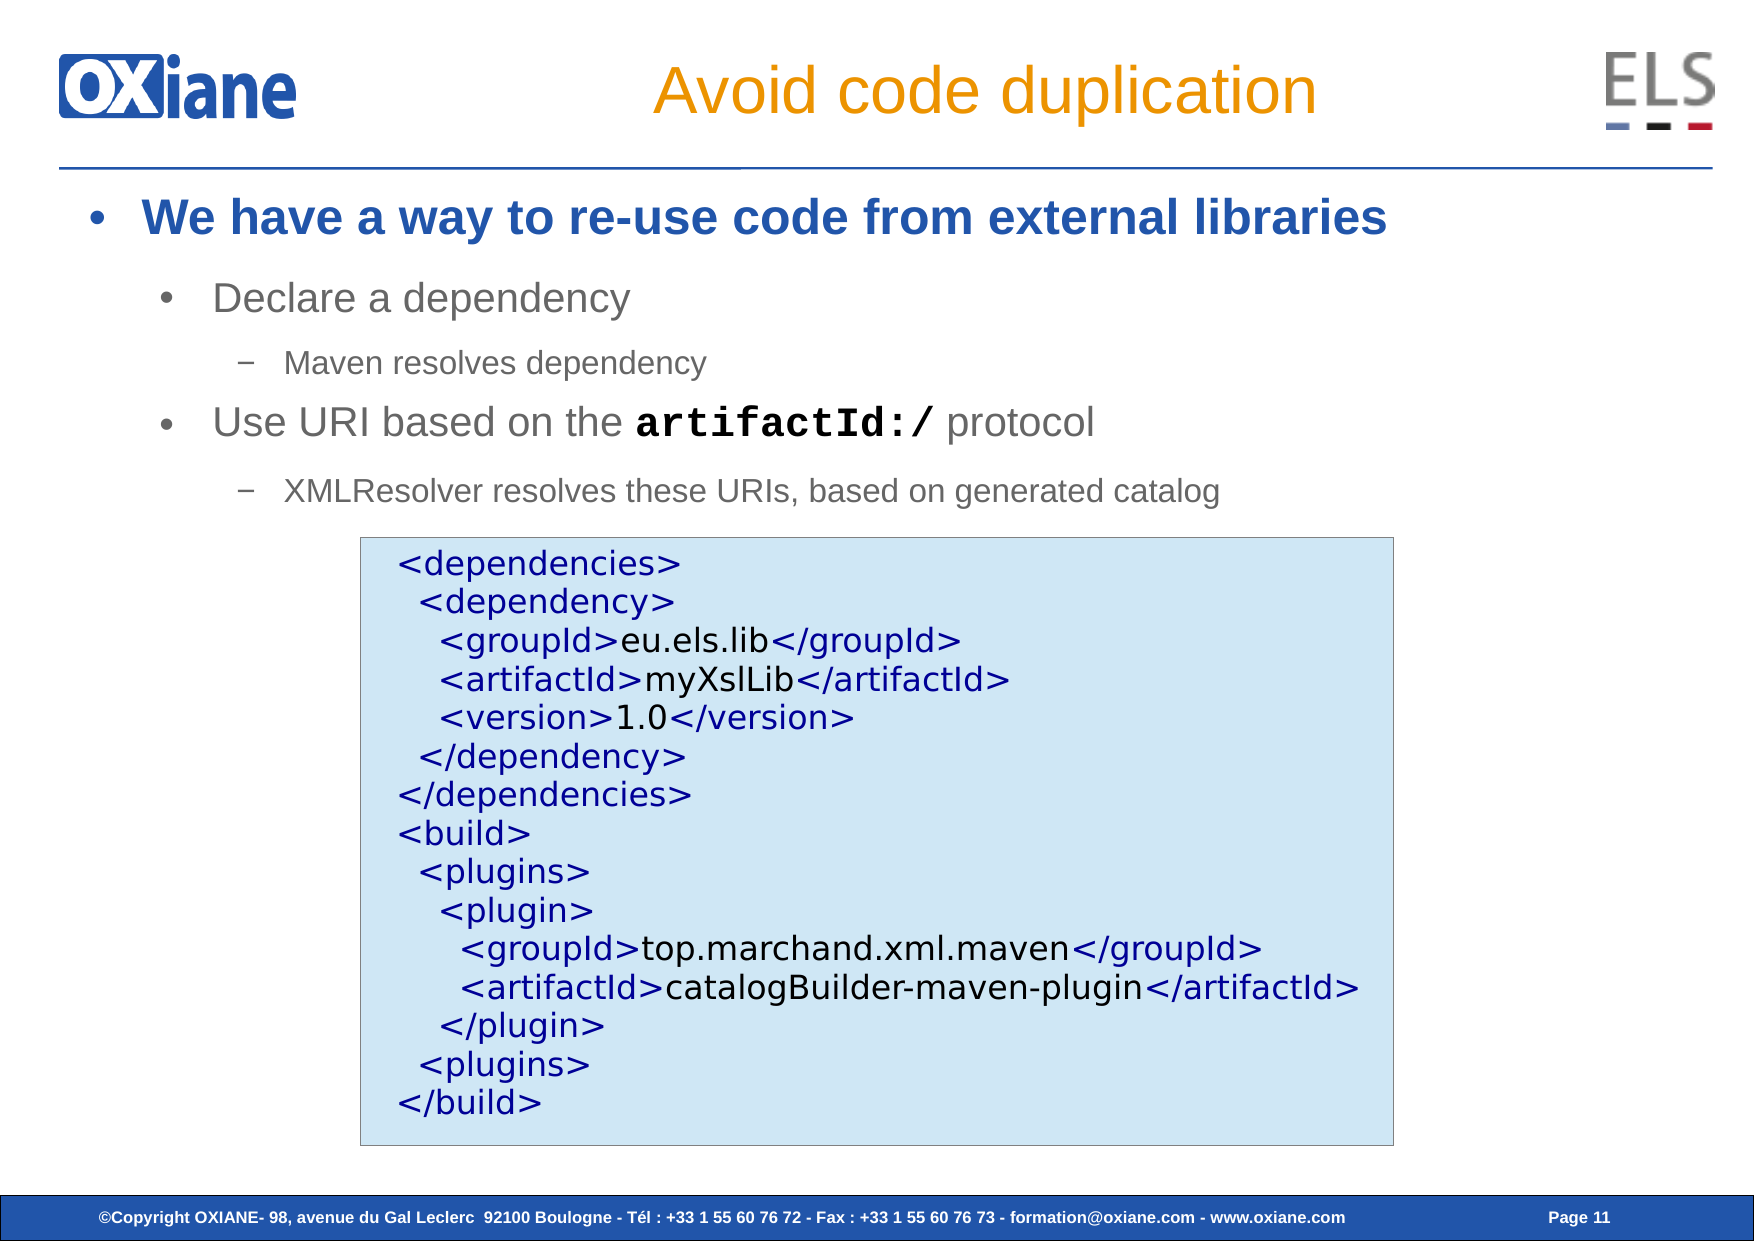

# Avoid code duplication
We have a way to re-use code from external libraries
Declare a dependency
Maven resolves dependency
Use URI based on the artifactId:/ protocol
XMLResolver resolves these URIs, based on generated catalog
 <dependencies>
 <dependency>
 <groupId>eu.els.lib</groupId>
 <artifactId>myXslLib</artifactId>
 <version>1.0</version>
 </dependency>
 </dependencies>
 <build>
 <plugins>
 <plugin>
 <groupId>top.marchand.xml.maven</groupId>
 <artifactId>catalogBuilder-maven-plugin</artifactId>
 </plugin>
 <plugins>
 </build>